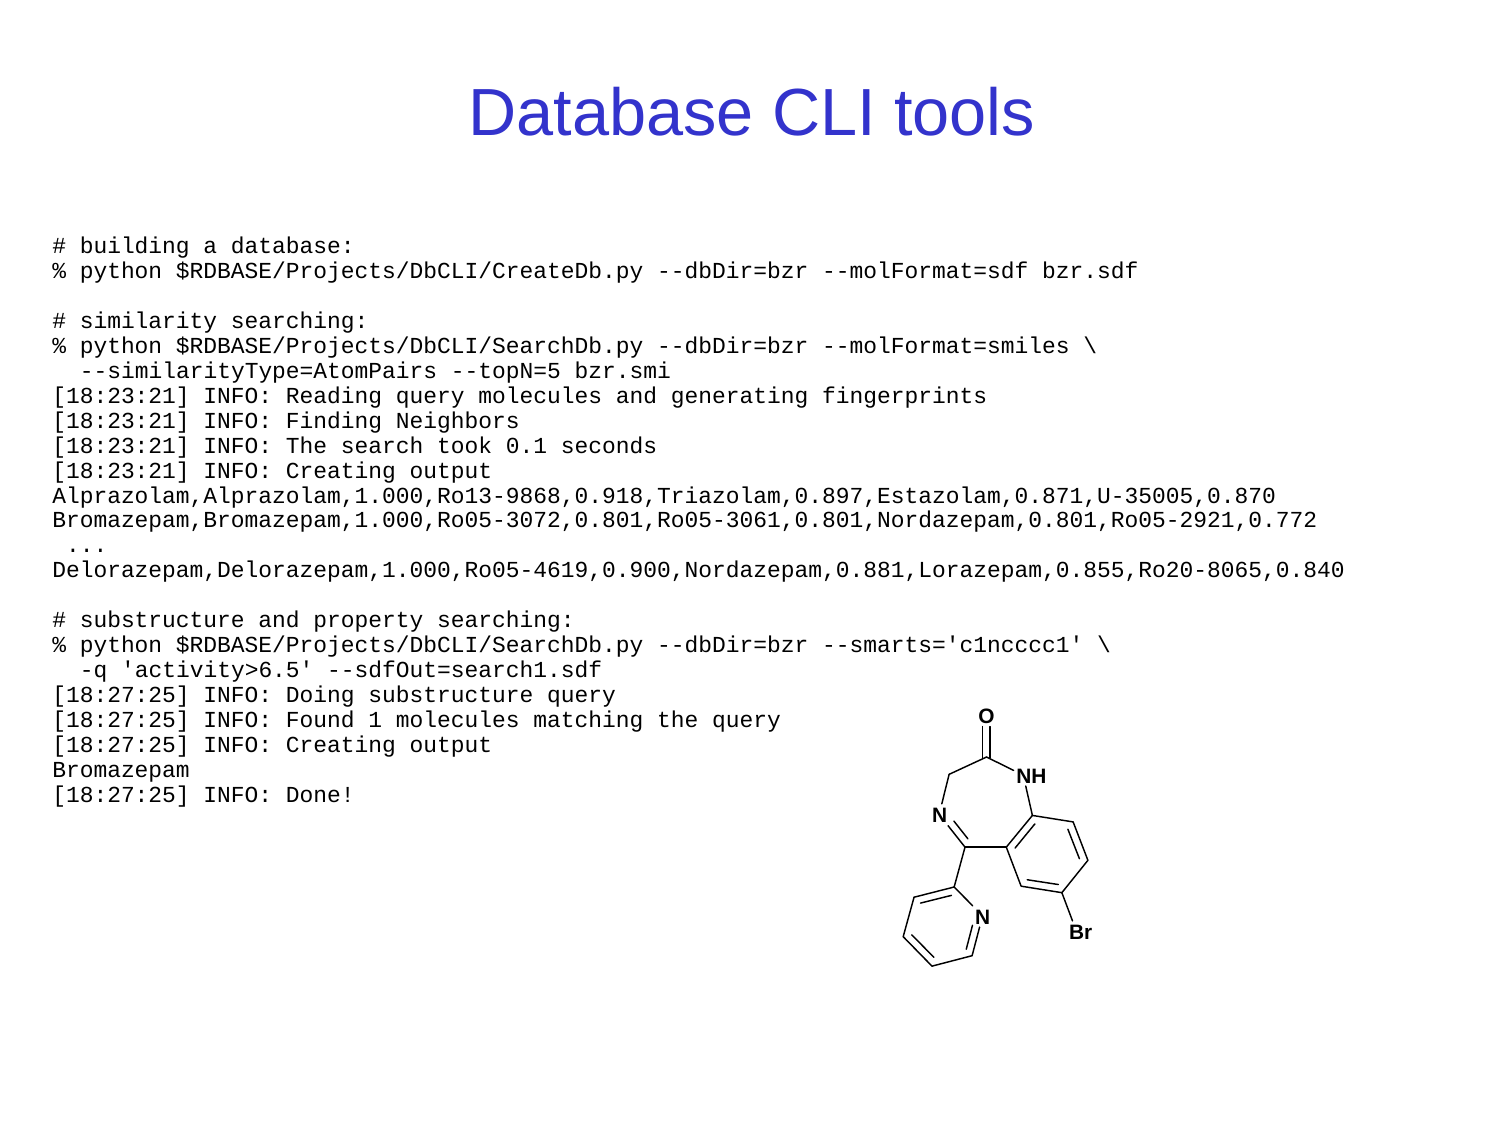

Database CLI tools
# building a database:
% python $RDBASE/Projects/DbCLI/CreateDb.py --dbDir=bzr --molFormat=sdf bzr.sdf
# similarity searching:
% python $RDBASE/Projects/DbCLI/SearchDb.py --dbDir=bzr --molFormat=smiles \
 --similarityType=AtomPairs --topN=5 bzr.smi
[18:23:21] INFO: Reading query molecules and generating fingerprints
[18:23:21] INFO: Finding Neighbors
[18:23:21] INFO: The search took 0.1 seconds
[18:23:21] INFO: Creating output
Alprazolam,Alprazolam,1.000,Ro13-9868,0.918,Triazolam,0.897,Estazolam,0.871,U-35005,0.870
Bromazepam,Bromazepam,1.000,Ro05-3072,0.801,Ro05-3061,0.801,Nordazepam,0.801,Ro05-2921,0.772
 ...
Delorazepam,Delorazepam,1.000,Ro05-4619,0.900,Nordazepam,0.881,Lorazepam,0.855,Ro20-8065,0.840
# substructure and property searching:
% python $RDBASE/Projects/DbCLI/SearchDb.py --dbDir=bzr --smarts='c1ncccc1' \
 -q 'activity>6.5' --sdfOut=search1.sdf
[18:27:25] INFO: Doing substructure query
[18:27:25] INFO: Found 1 molecules matching the query
[18:27:25] INFO: Creating output
Bromazepam
[18:27:25] INFO: Done!